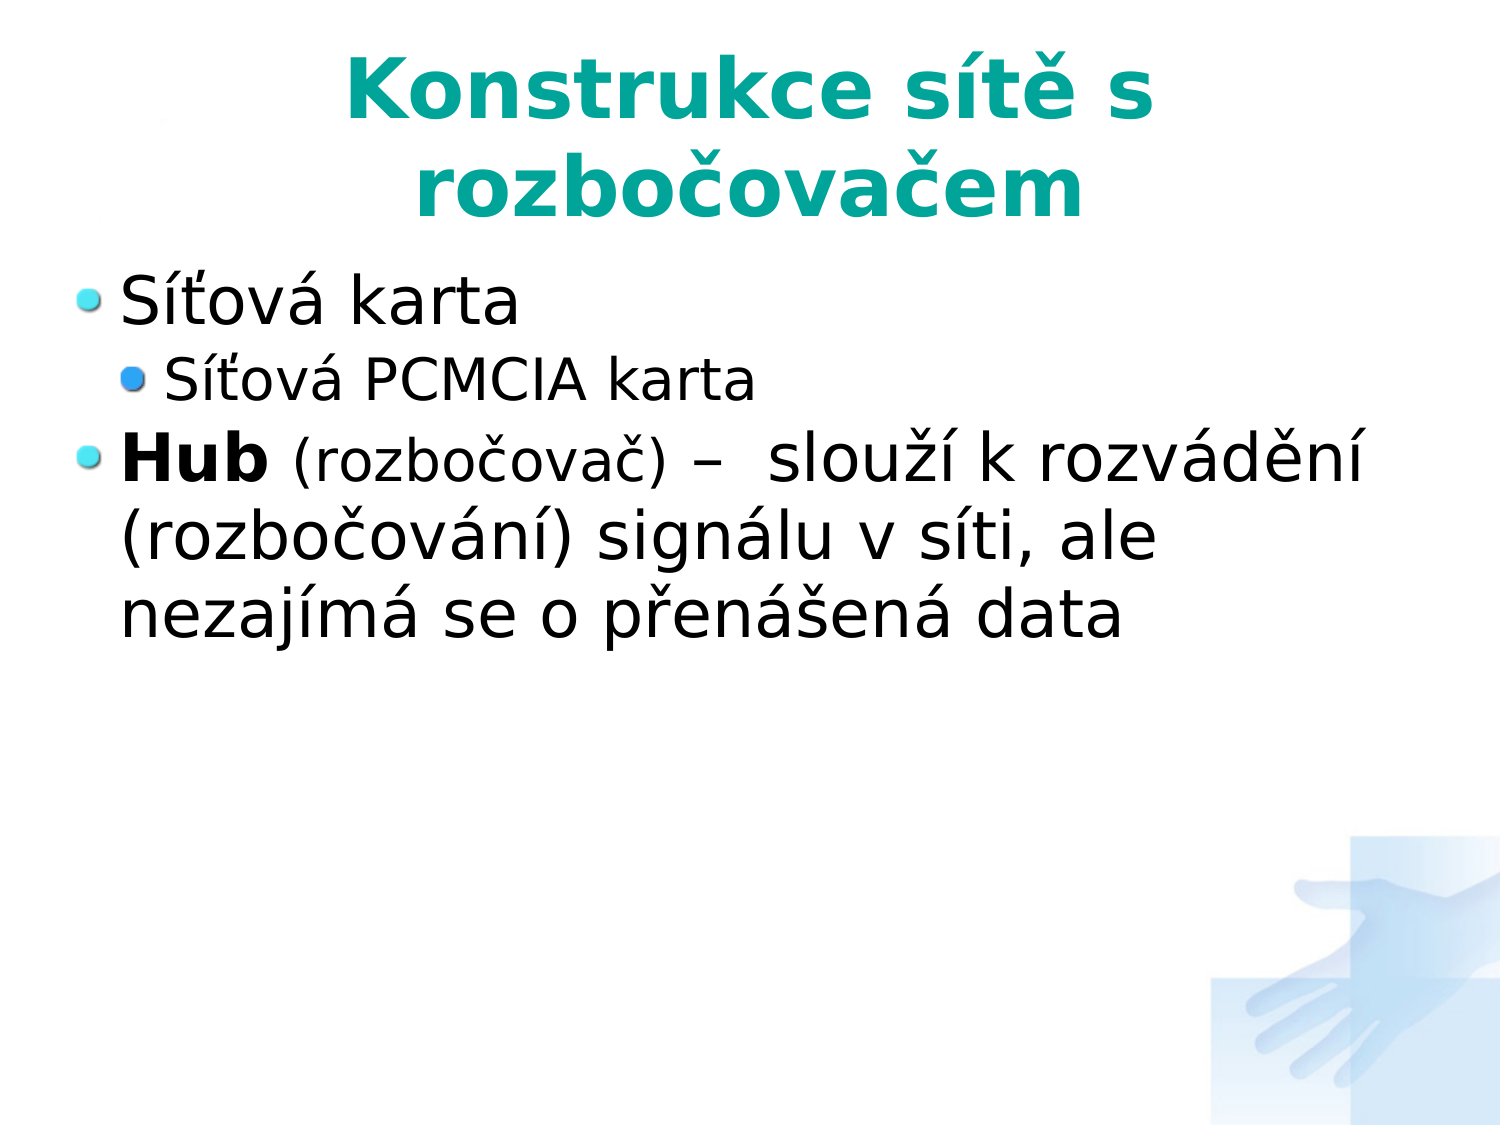

# Konstrukce sítě s rozbočovačem
Síťová karta
Síťová PCMCIA karta
Hub (rozbočovač) – slouží k rozvádění (rozbočování) signálu v síti, ale nezajímá se o přenášená data